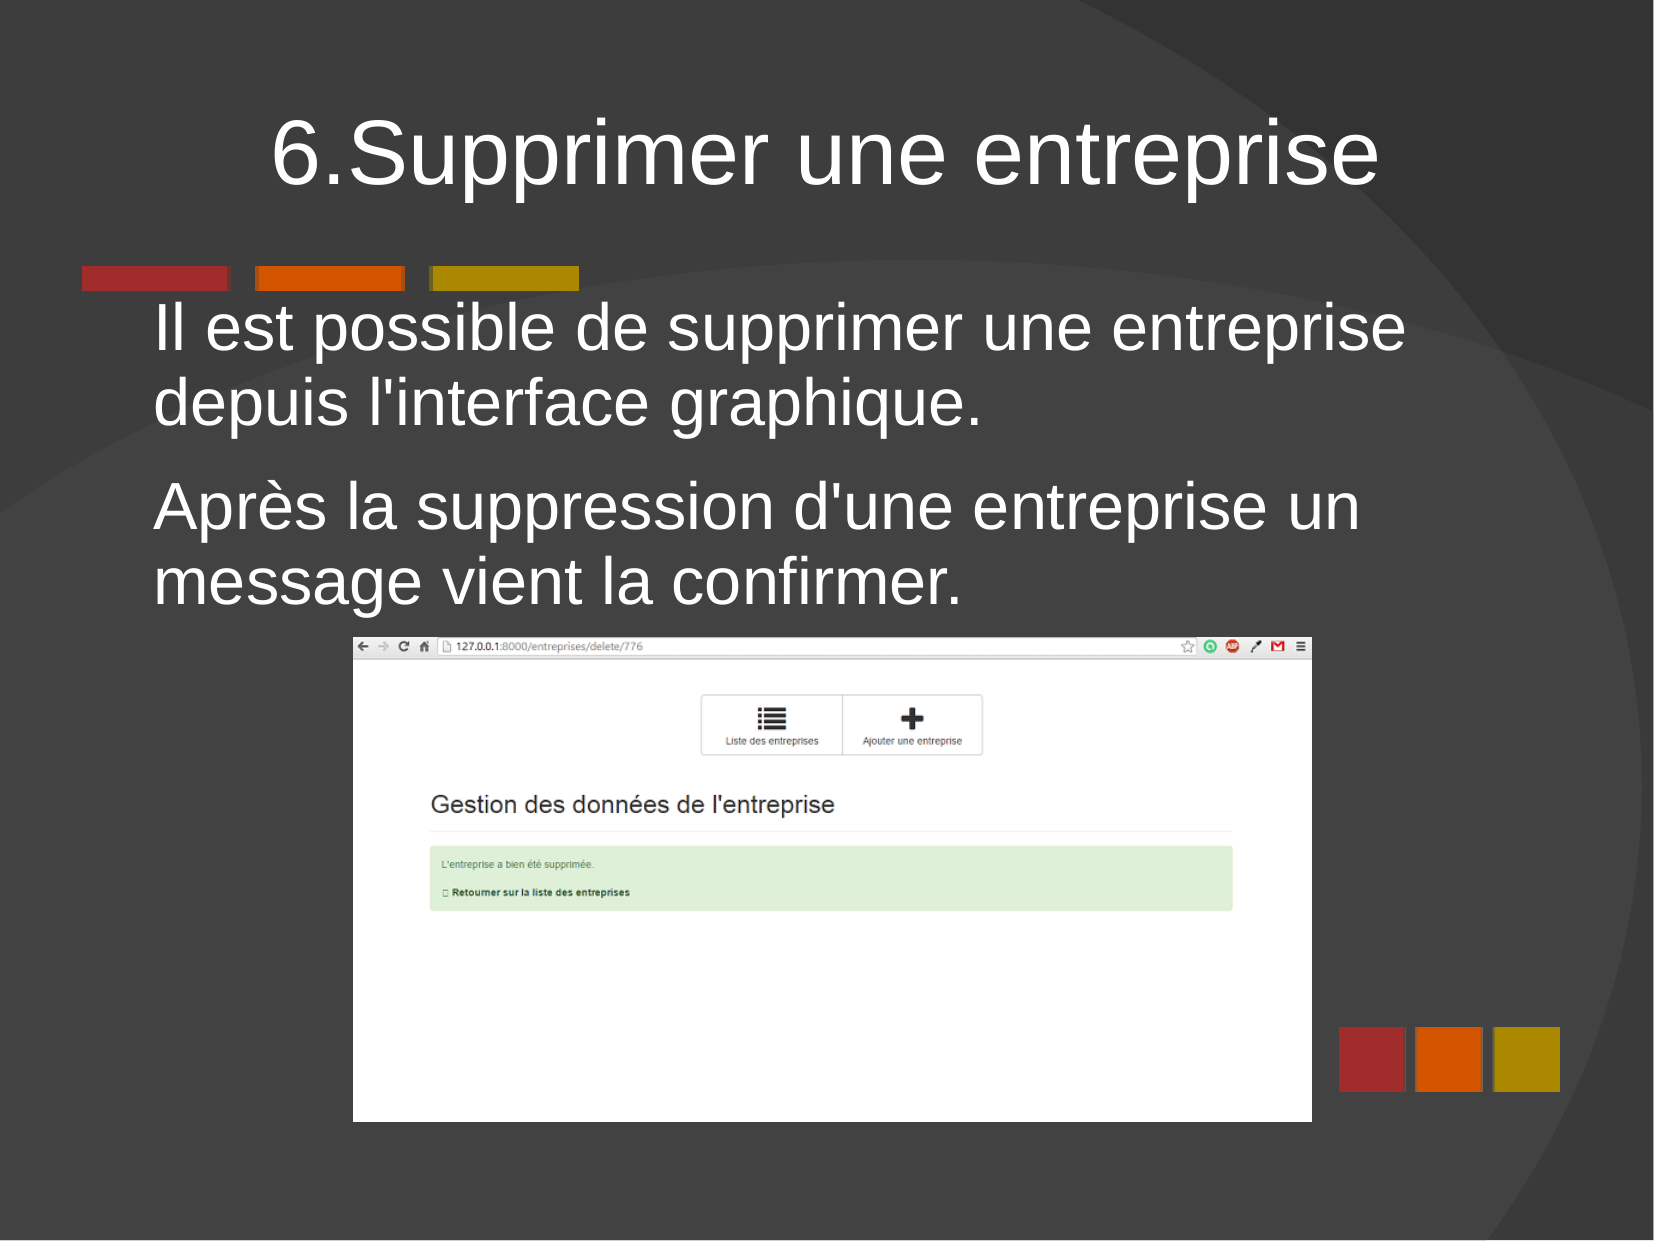

# 6.Supprimer une entreprise
Il est possible de supprimer une entreprise depuis l'interface graphique.
Après la suppression d'une entreprise un message vient la confirmer.